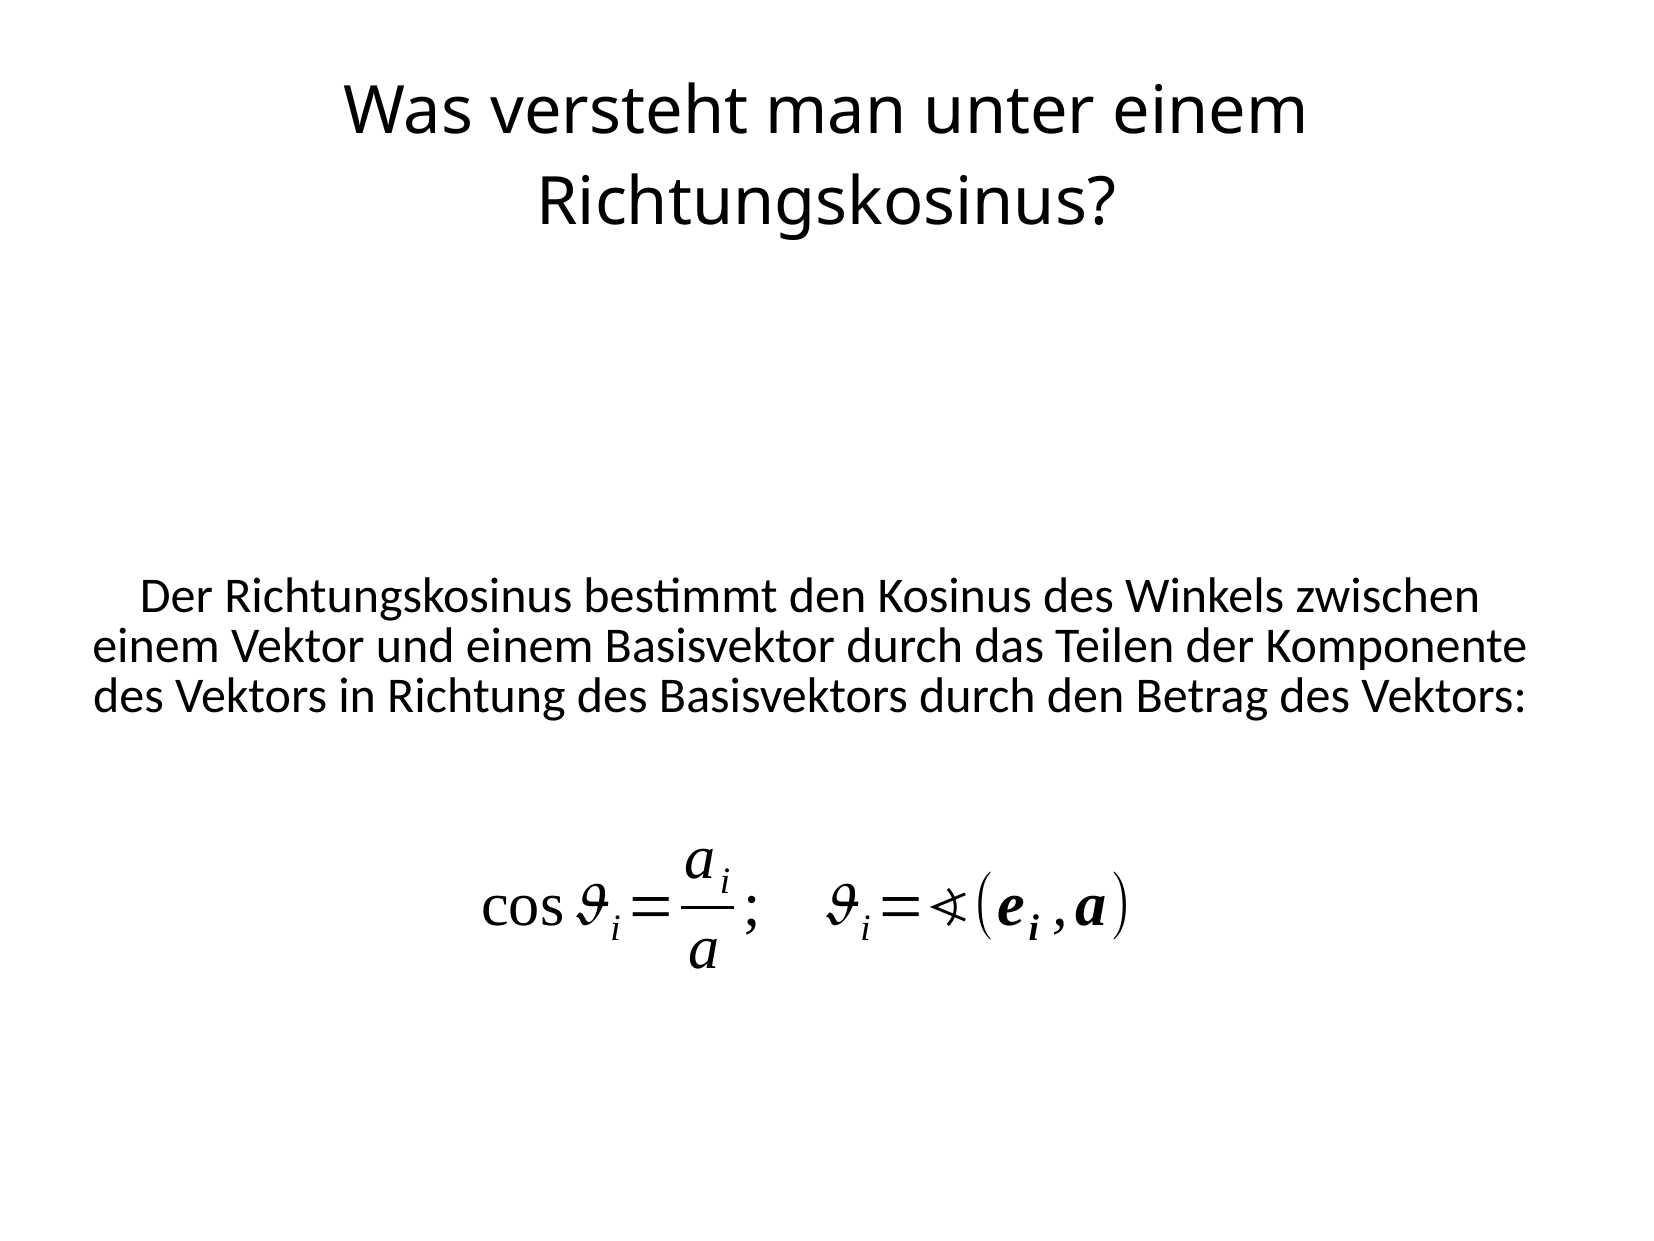

# Was versteht man unter einem Richtungskosinus?
Der Richtungskosinus bestimmt den Kosinus des Winkels zwischen einem Vektor und einem Basisvektor durch das Teilen der Komponente des Vektors in Richtung des Basisvektors durch den Betrag des Vektors: